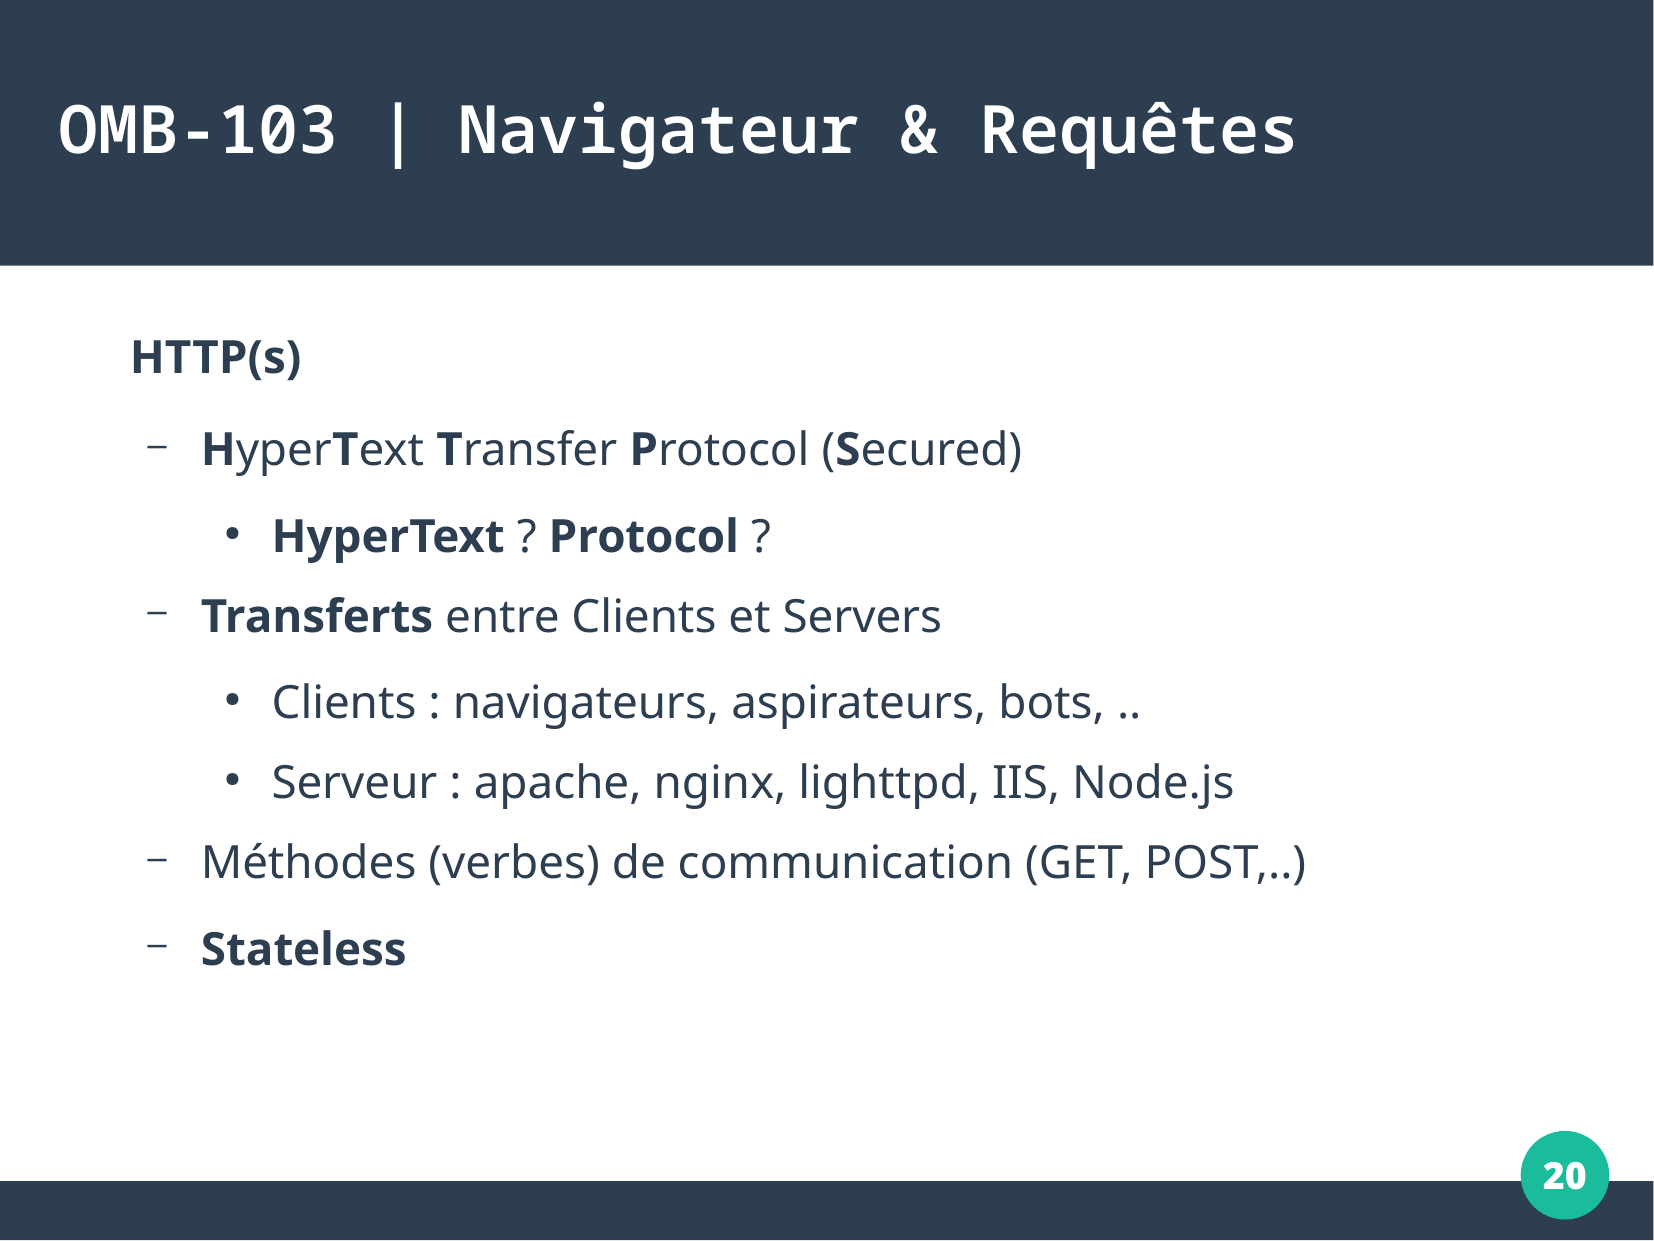

# OMB-103 | Navigateur & Requêtes
HTTP(s)
HyperText Transfer Protocol (Secured)
HyperText ? Protocol ?
Transferts entre Clients et Servers
Clients : navigateurs, aspirateurs, bots, ..
Serveur : apache, nginx, lighttpd, IIS, Node.js
Méthodes (verbes) de communication (GET, POST,..)
Stateless
20